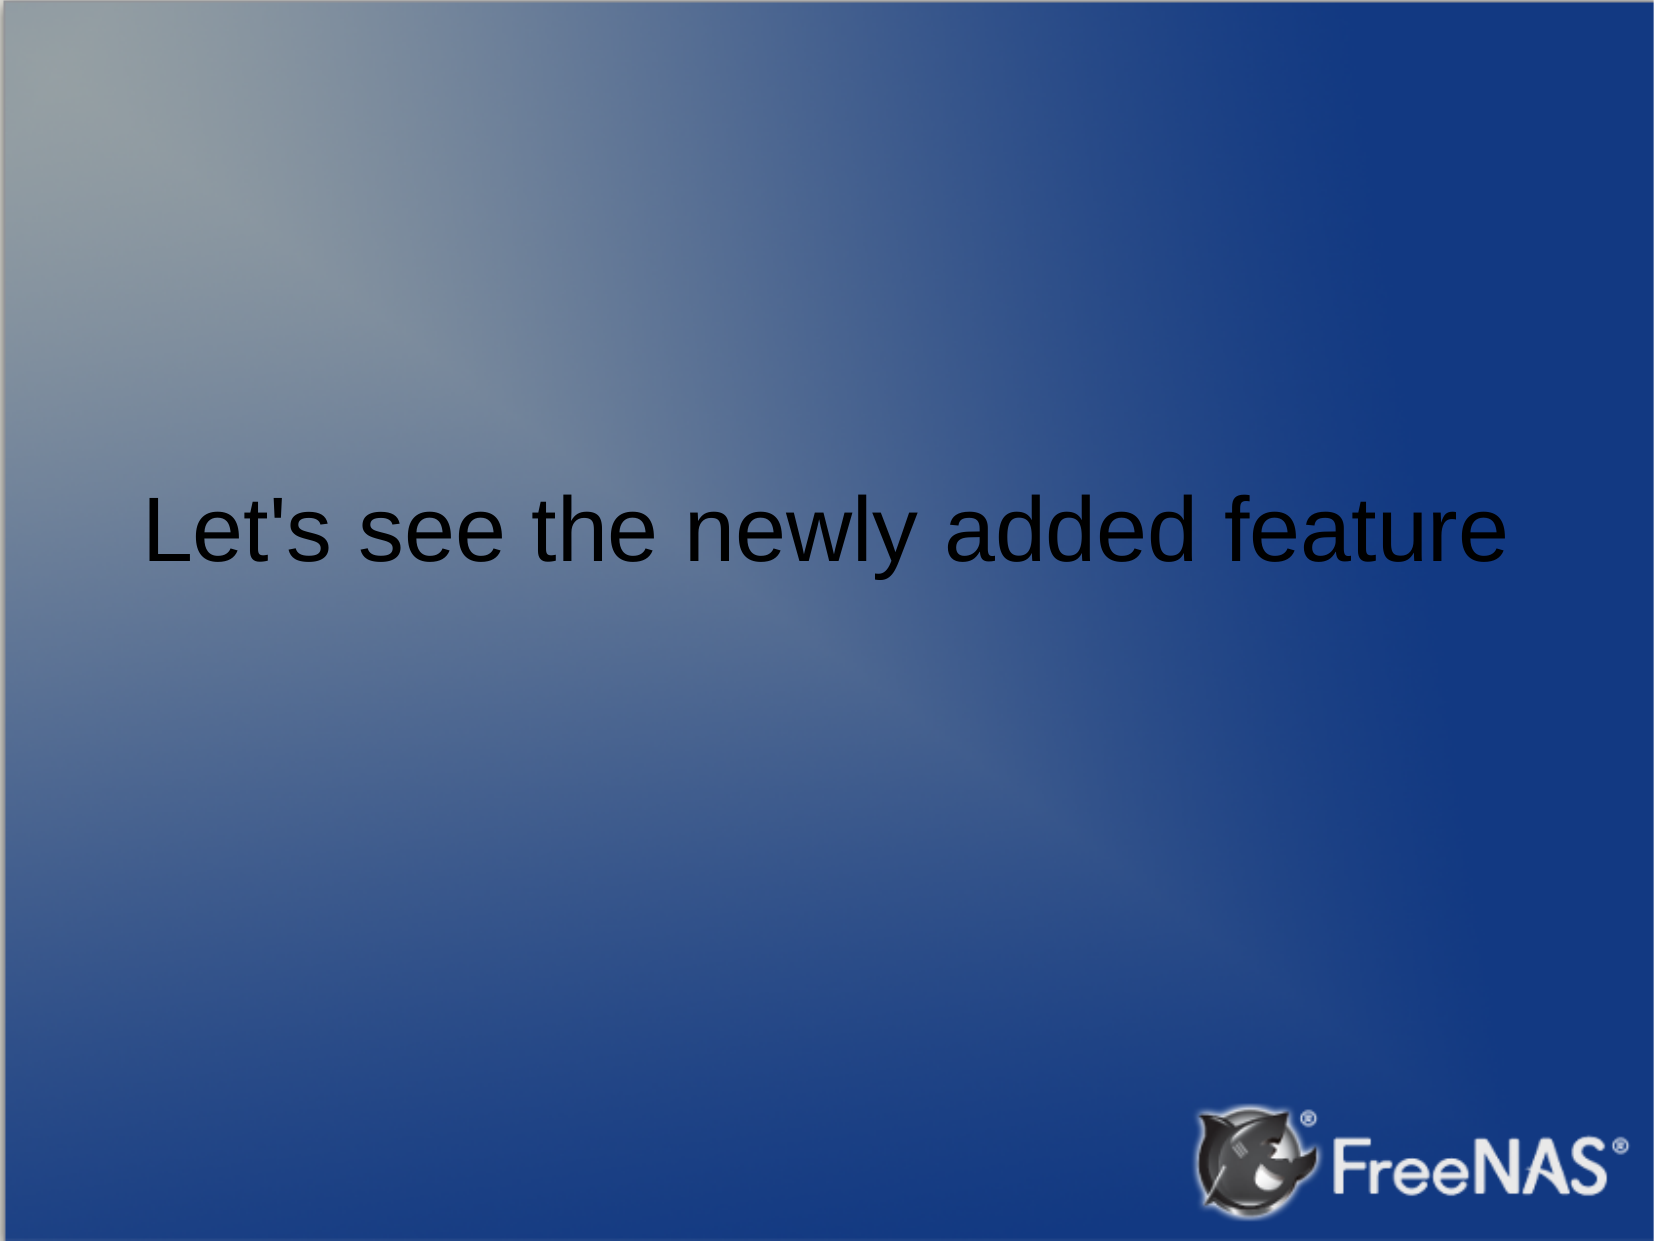

# Let's see the newly added feature